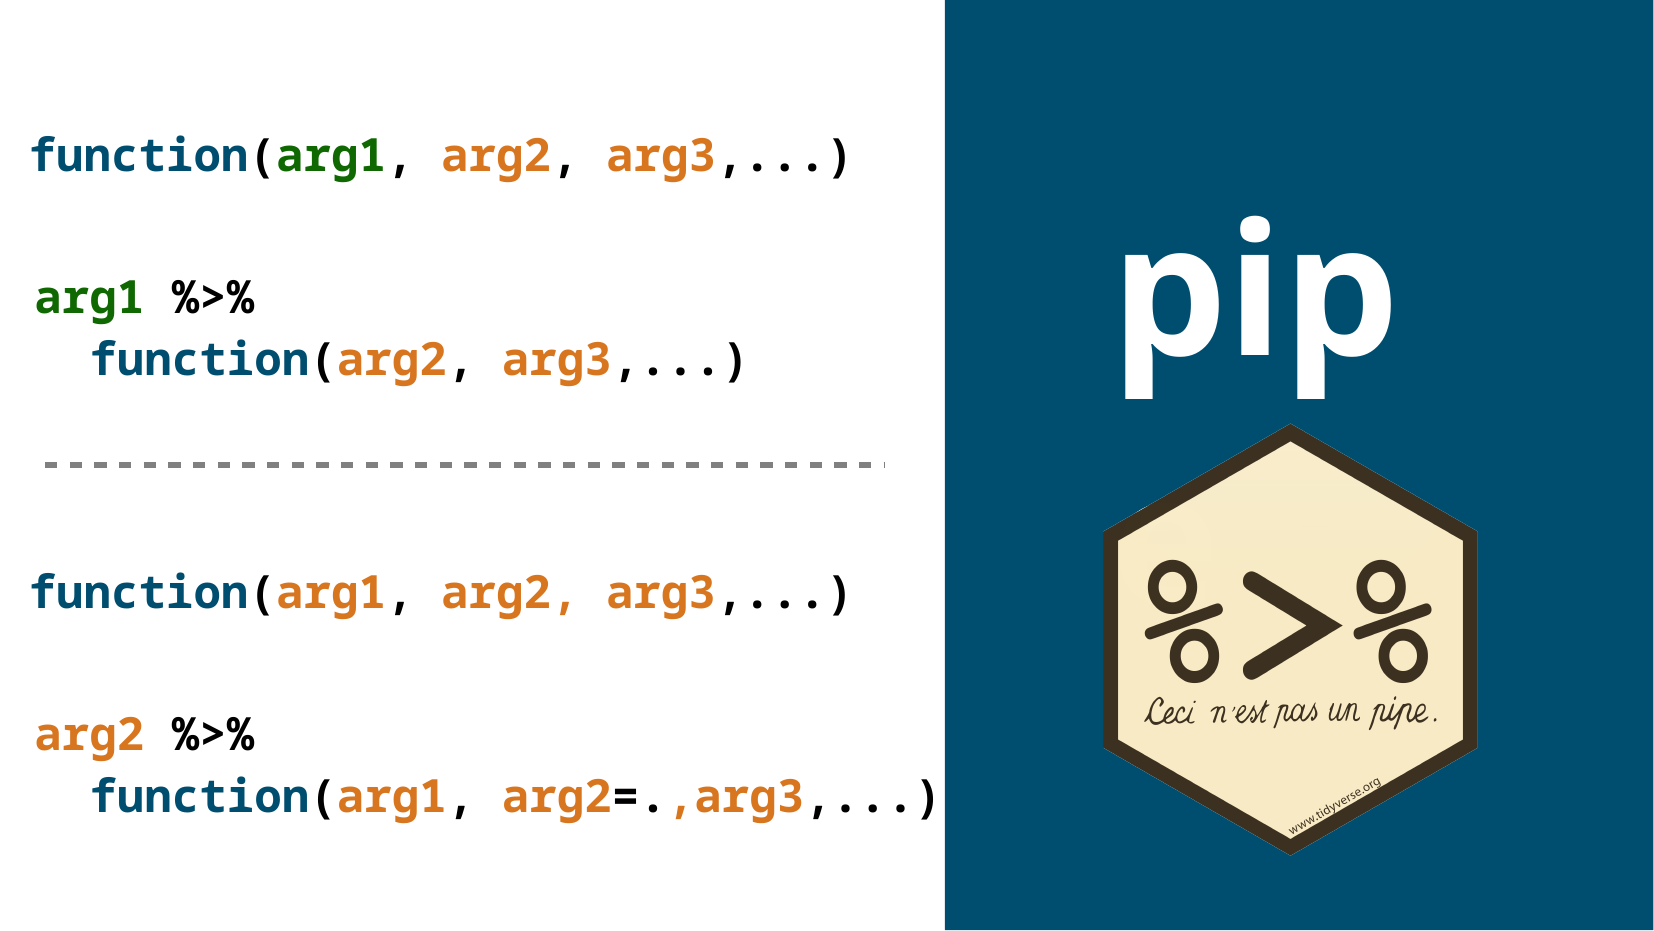

function(arg1, arg2, arg3,...)
pipe
arg1 %>%
 function(arg2, arg3,...)
function(arg1, arg2, arg3,...)
arg2 %>%
 function(arg1, arg2=.,arg3,...)